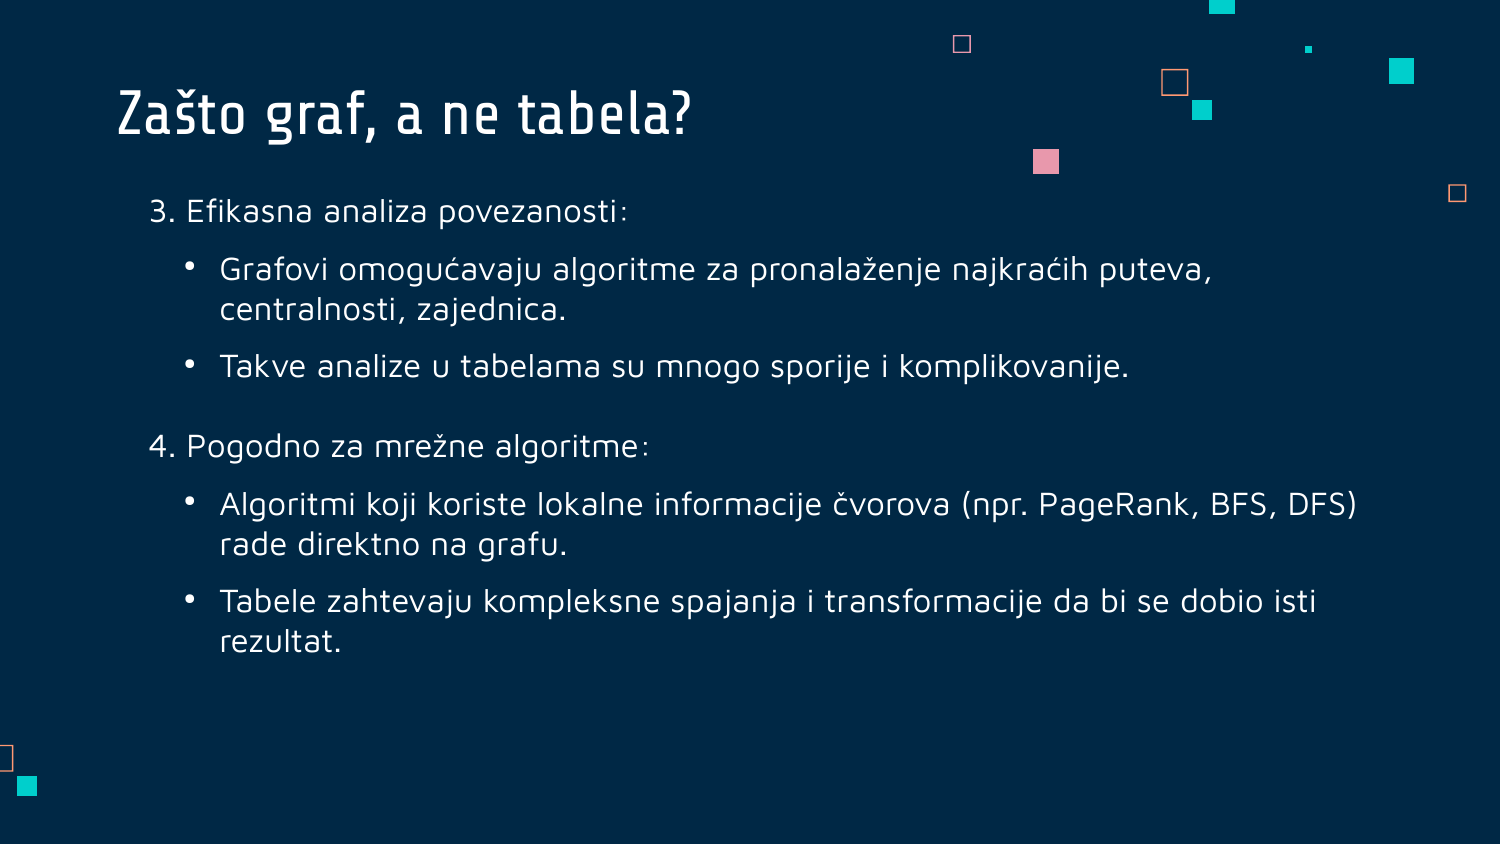

Zašto graf, a ne tabela?
# 3. Efikasna analiza povezanosti:
Grafovi omogućavaju algoritme za pronalaženje najkraćih puteva, centralnosti, zajednica.
Takve analize u tabelama su mnogo sporije i komplikovanije.
4. Pogodno za mrežne algoritme:
Algoritmi koji koriste lokalne informacije čvorova (npr. PageRank, BFS, DFS) rade direktno na grafu.
Tabele zahtevaju kompleksne spajanja i transformacije da bi se dobio isti rezultat.